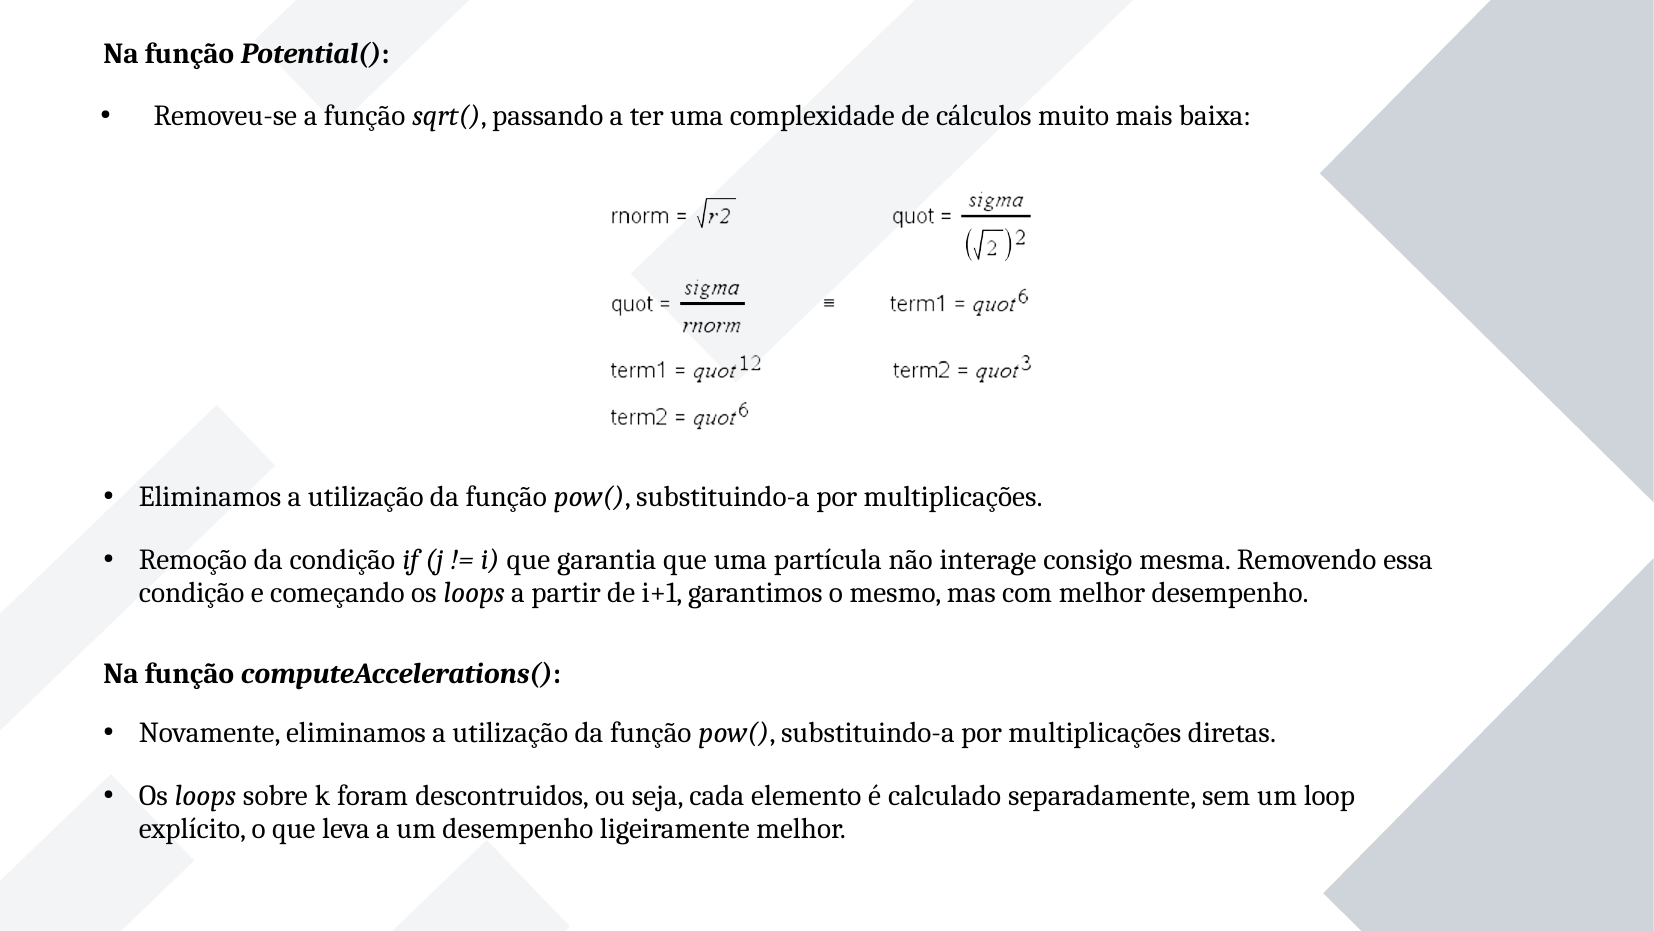

Na função Potential():
# Removeu-se a função sqrt(), passando a ter uma complexidade de cálculos muito mais baixa:
Eliminamos a utilização da função pow(), substituindo-a por multiplicações.
Remoção da condição if (j != i) que garantia que uma partícula não interage consigo mesma. Removendo essa condição e começando os loops a partir de i+1, garantimos o mesmo, mas com melhor desempenho.
Na função computeAccelerations():
Novamente, eliminamos a utilização da função pow(), substituindo-a por multiplicações diretas.
Os loops sobre k foram descontruidos, ou seja, cada elemento é calculado separadamente, sem um loop explícito, o que leva a um desempenho ligeiramente melhor.